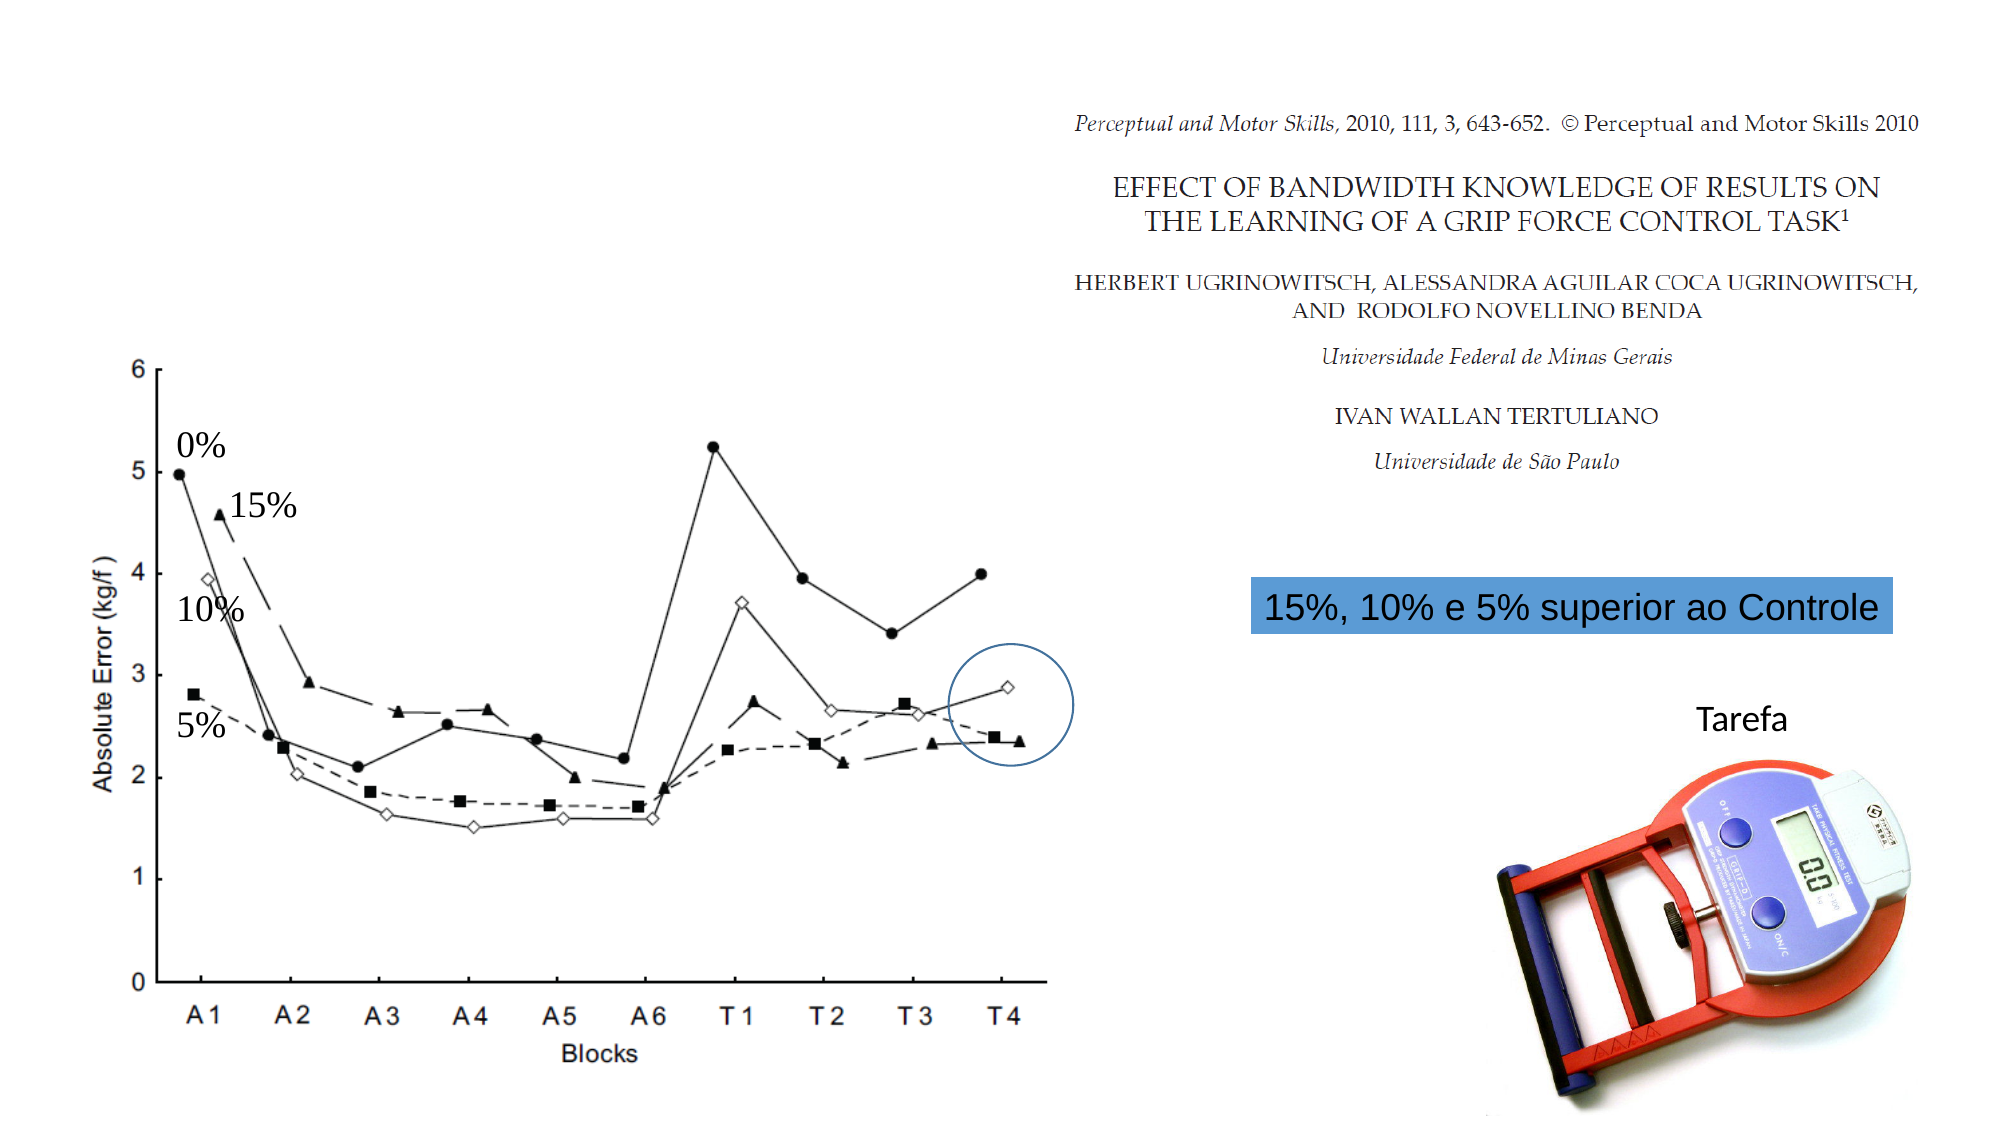

0%
15%
15%, 10% e 5% superior ao Controle
10%
Tarefa
5%